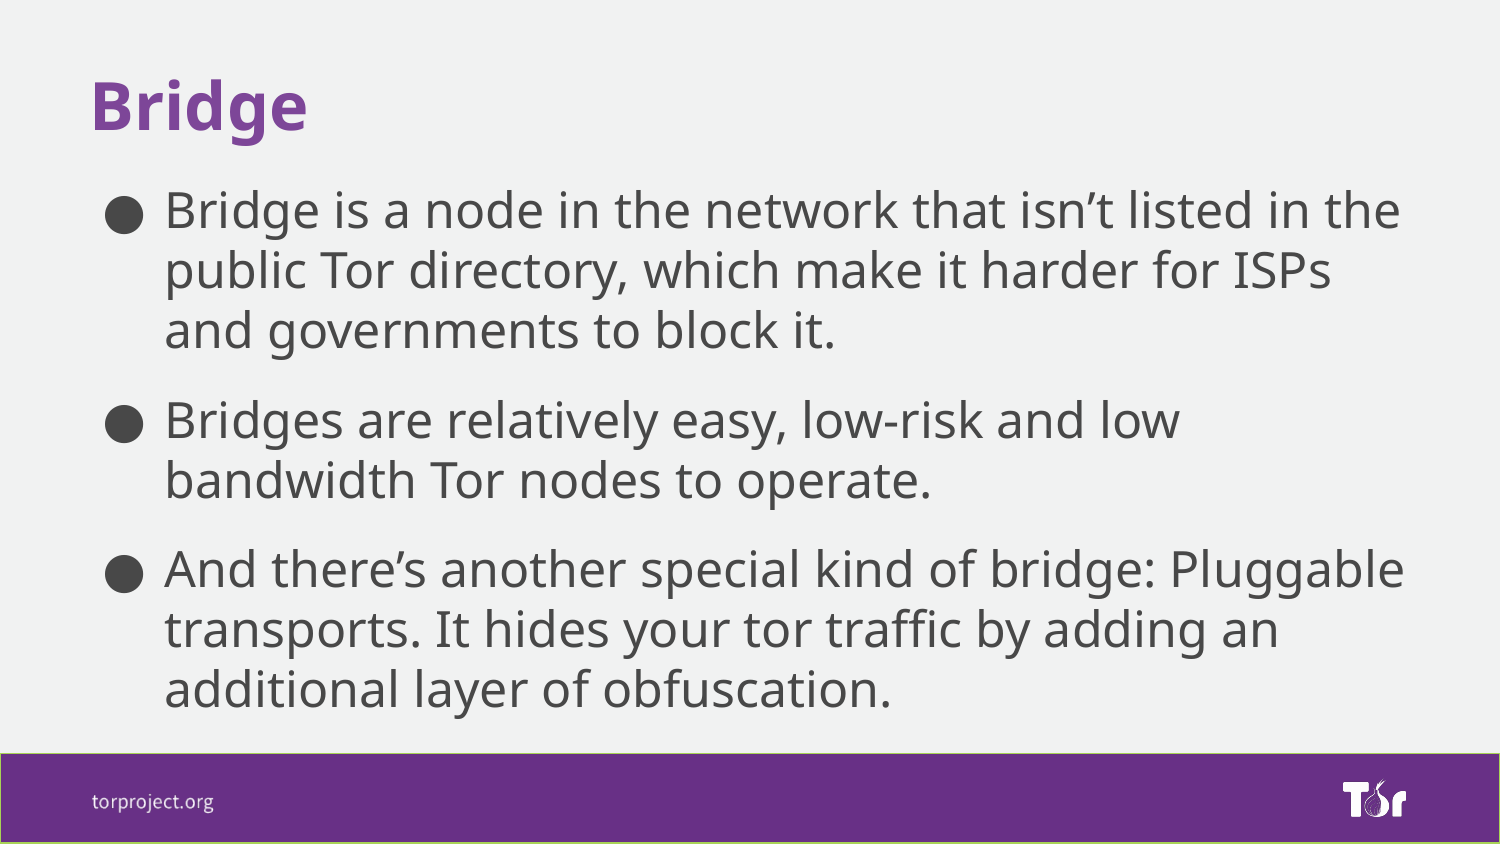

Bridge
Bridge is a node in the network that isn’t listed in the public Tor directory, which make it harder for ISPs and governments to block it.
Bridges are relatively easy, low-risk and low bandwidth Tor nodes to operate.
And there’s another special kind of bridge: Pluggable transports. It hides your tor traffic by adding an additional layer of obfuscation.